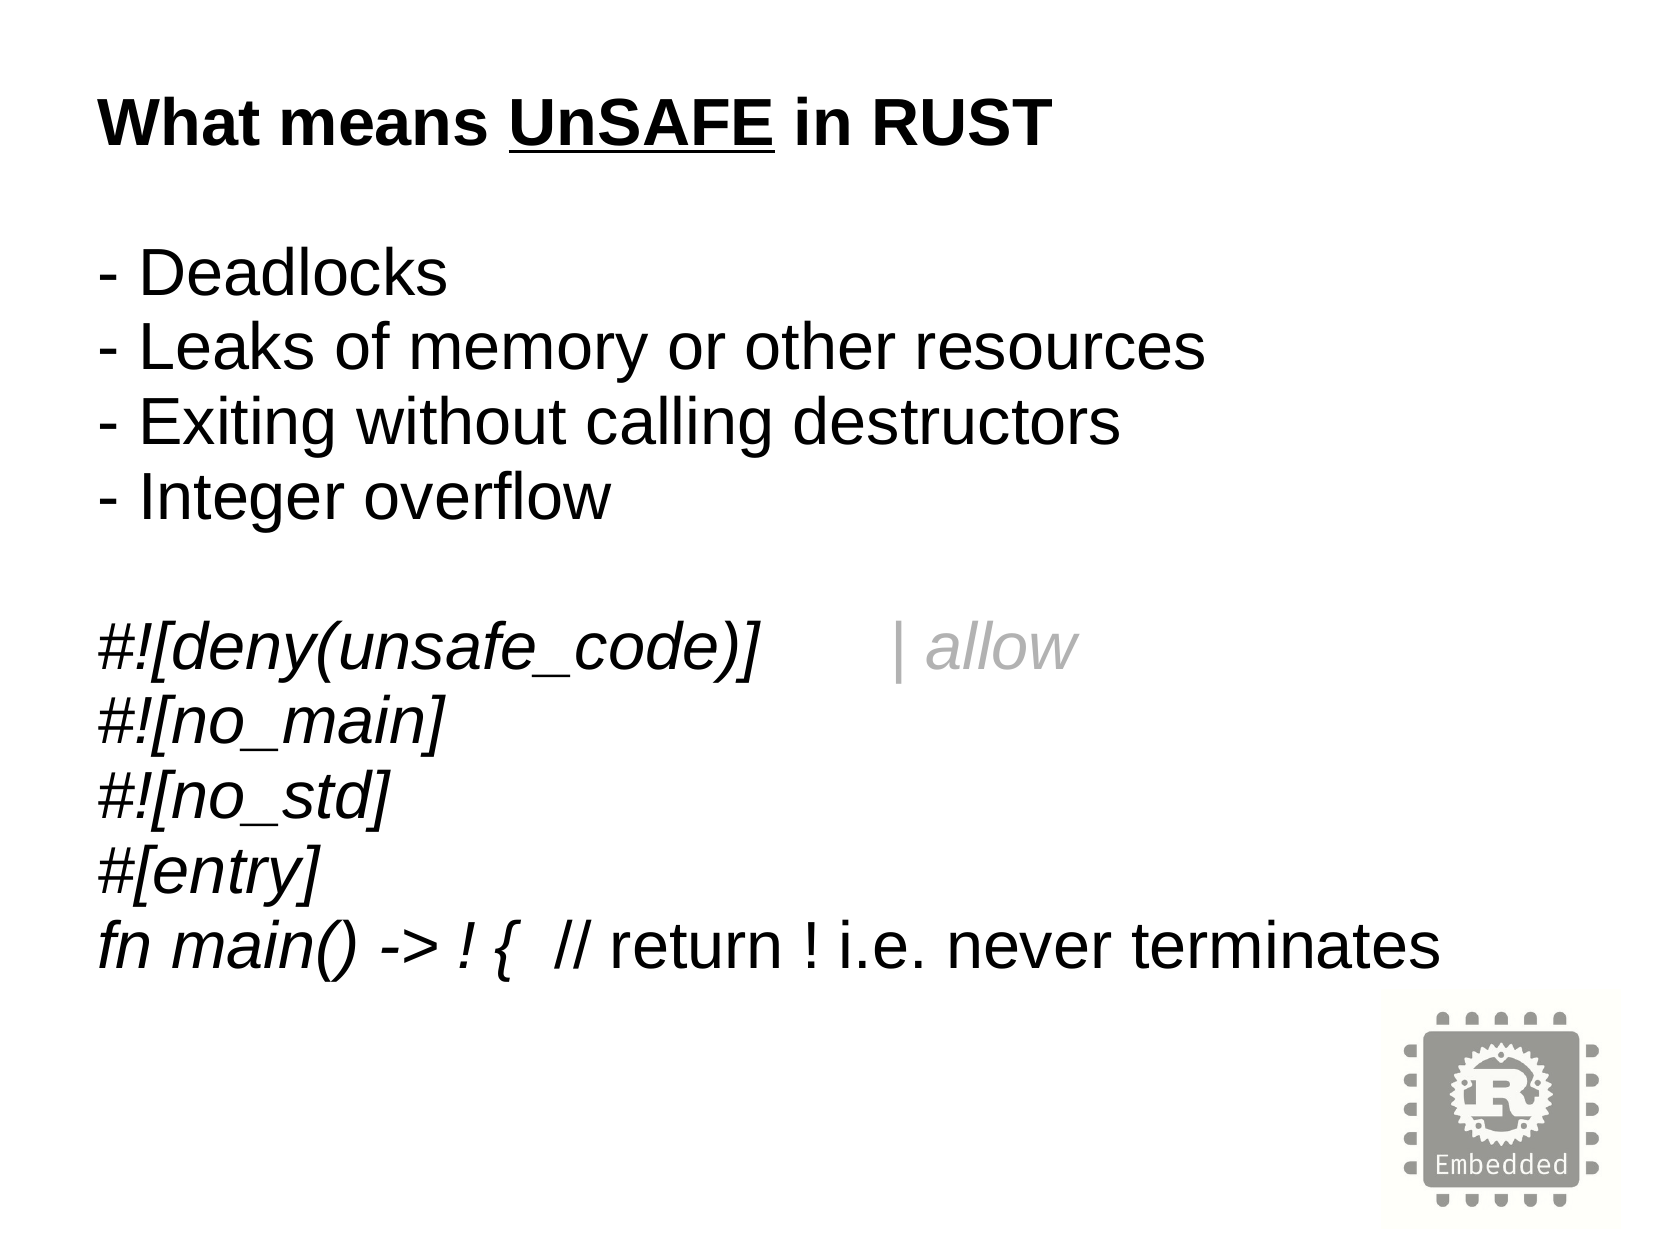

What means UnSAFE in RUST
- Deadlocks
- Leaks of memory or other resources
- Exiting without calling destructors
- Integer overflow
#![deny(unsafe_code)] | allow
#![no_main]
#![no_std]
#[entry]
fn main() -> ! { // return ! i.e. never terminates